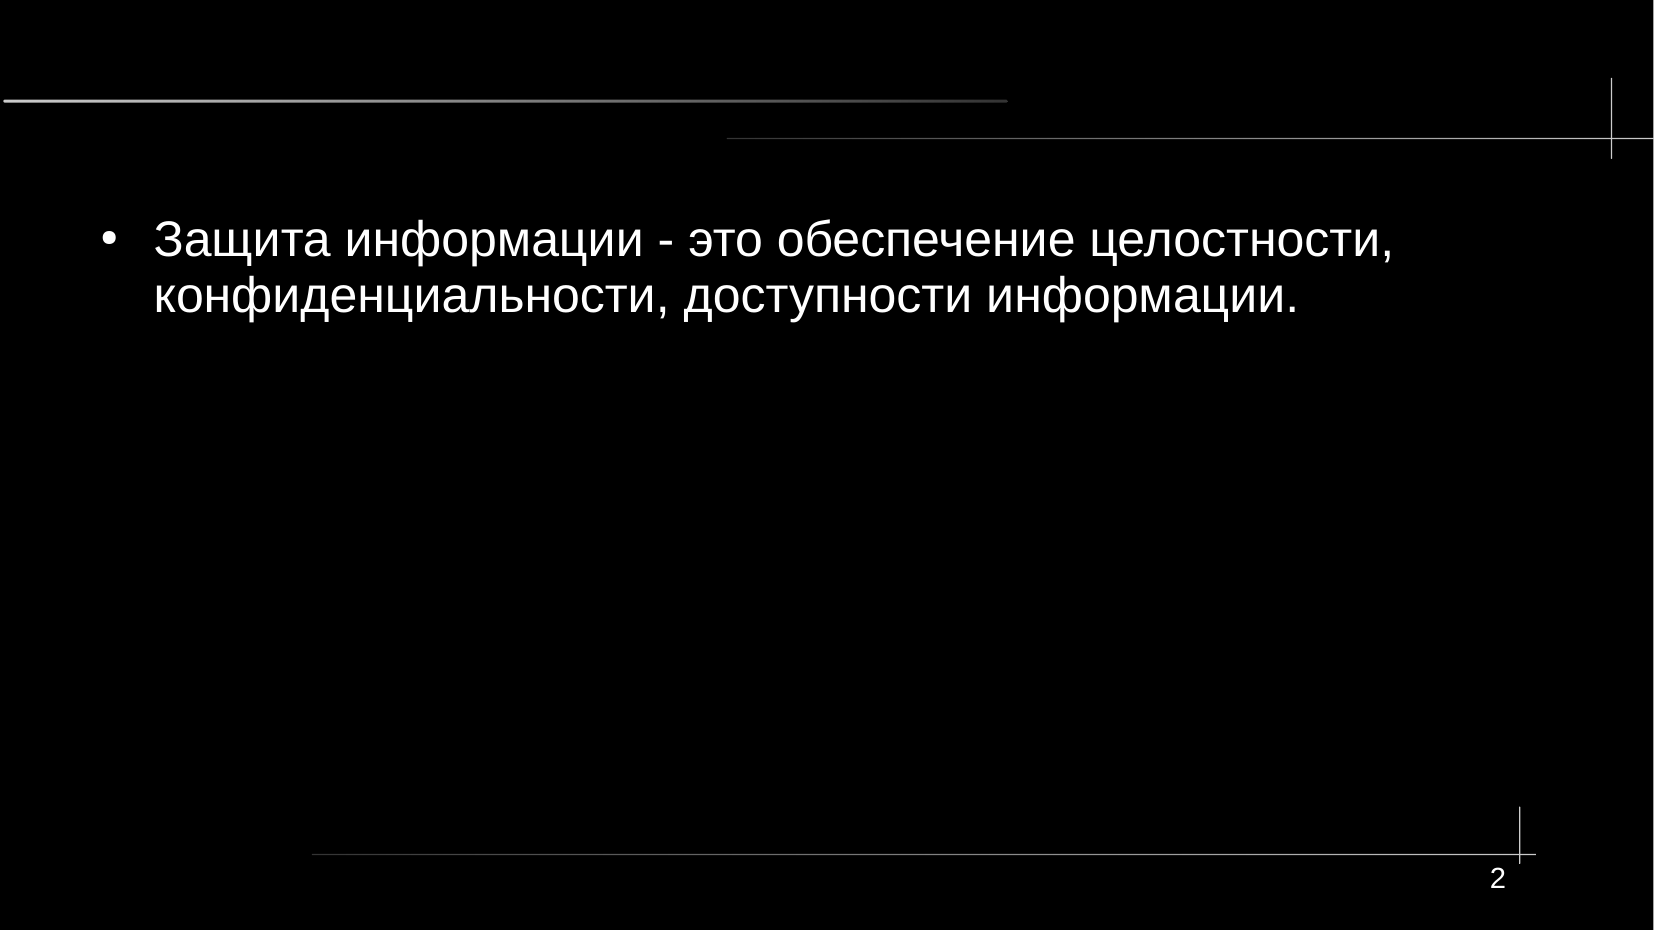

#
Защита информации - это обеспечение целостности, конфиденциальности, доступности информации.
2